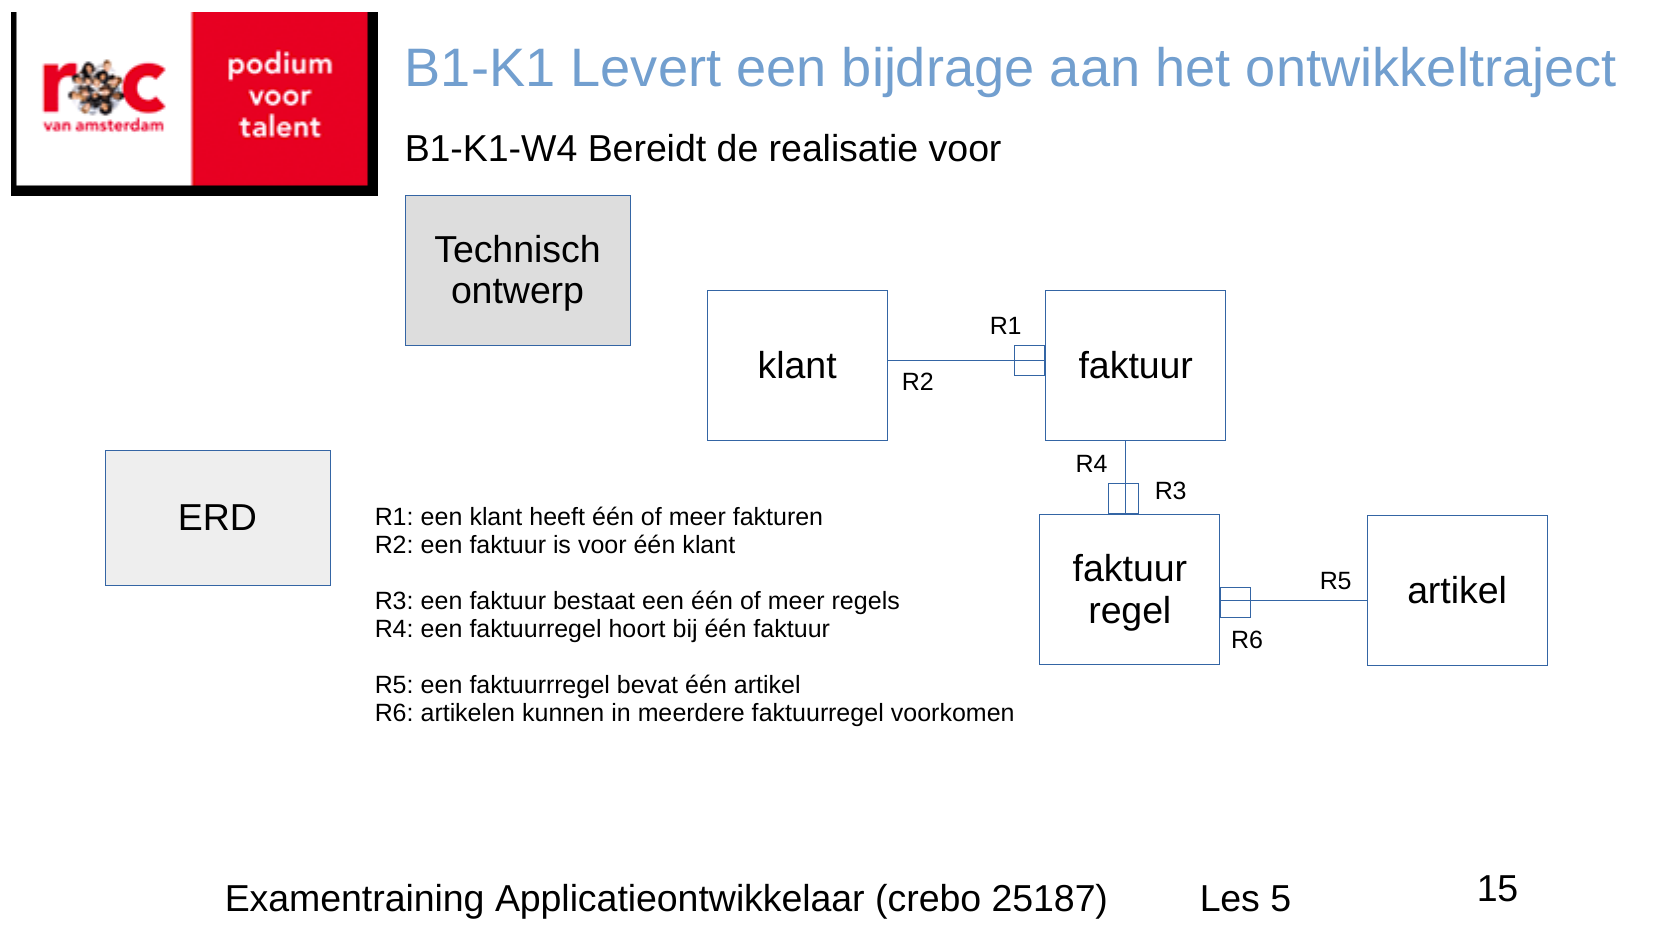

B1-K1 Levert een bijdrage aan het ontwikkeltraject
B1-K1-W4 Bereidt de realisatie voor
Technisch
ontwerp
klant
faktuur
R1
R2
R4
ERD
R3
R1: een klant heeft één of meer fakturen
R2: een faktuur is voor één klant
R3: een faktuur bestaat een één of meer regels
R4: een faktuurregel hoort bij één faktuur
R5: een faktuurrregel bevat één artikel
R6: artikelen kunnen in meerdere faktuurregel voorkomen
faktuur
regel
artikel
R5
R6
Examentraining Applicatieontwikkelaar (crebo 25187)
Les 5